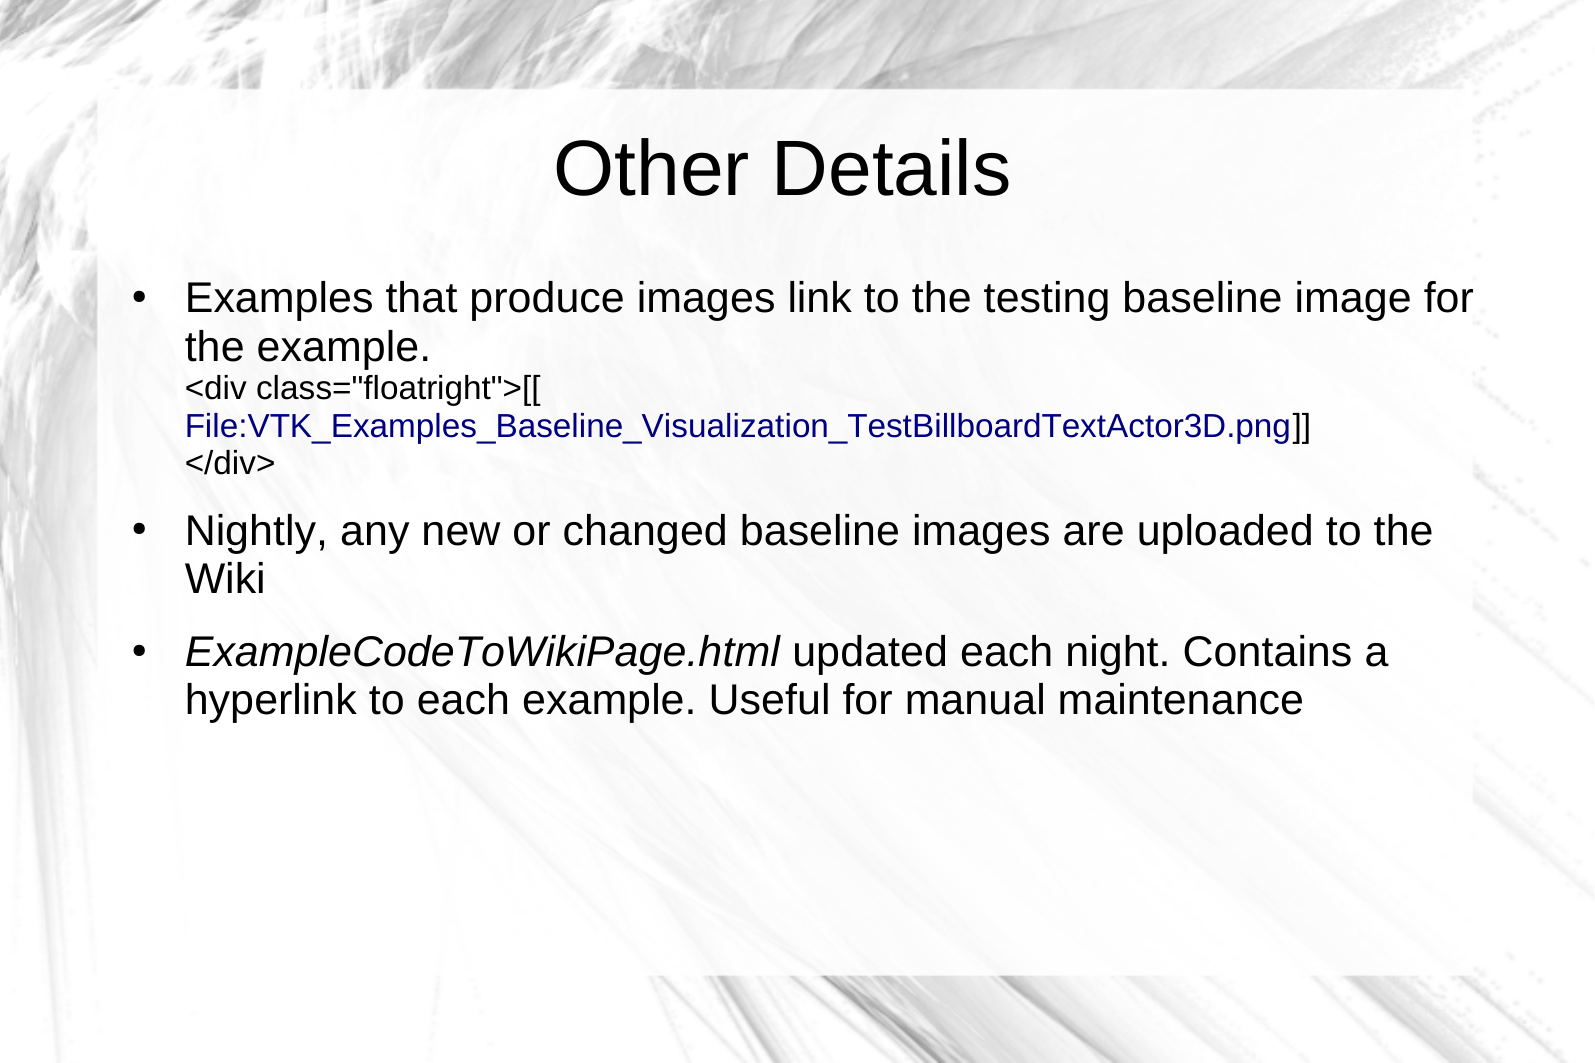

# Other Details
Examples that produce images link to the testing baseline image for the example.
<div class="floatright">[[File:VTK_Examples_Baseline_Visualization_TestBillboardTextActor3D.png]]
</div>
Nightly, any new or changed baseline images are uploaded to the Wiki
ExampleCodeToWikiPage.html updated each night. Contains a hyperlink to each example. Useful for manual maintenance